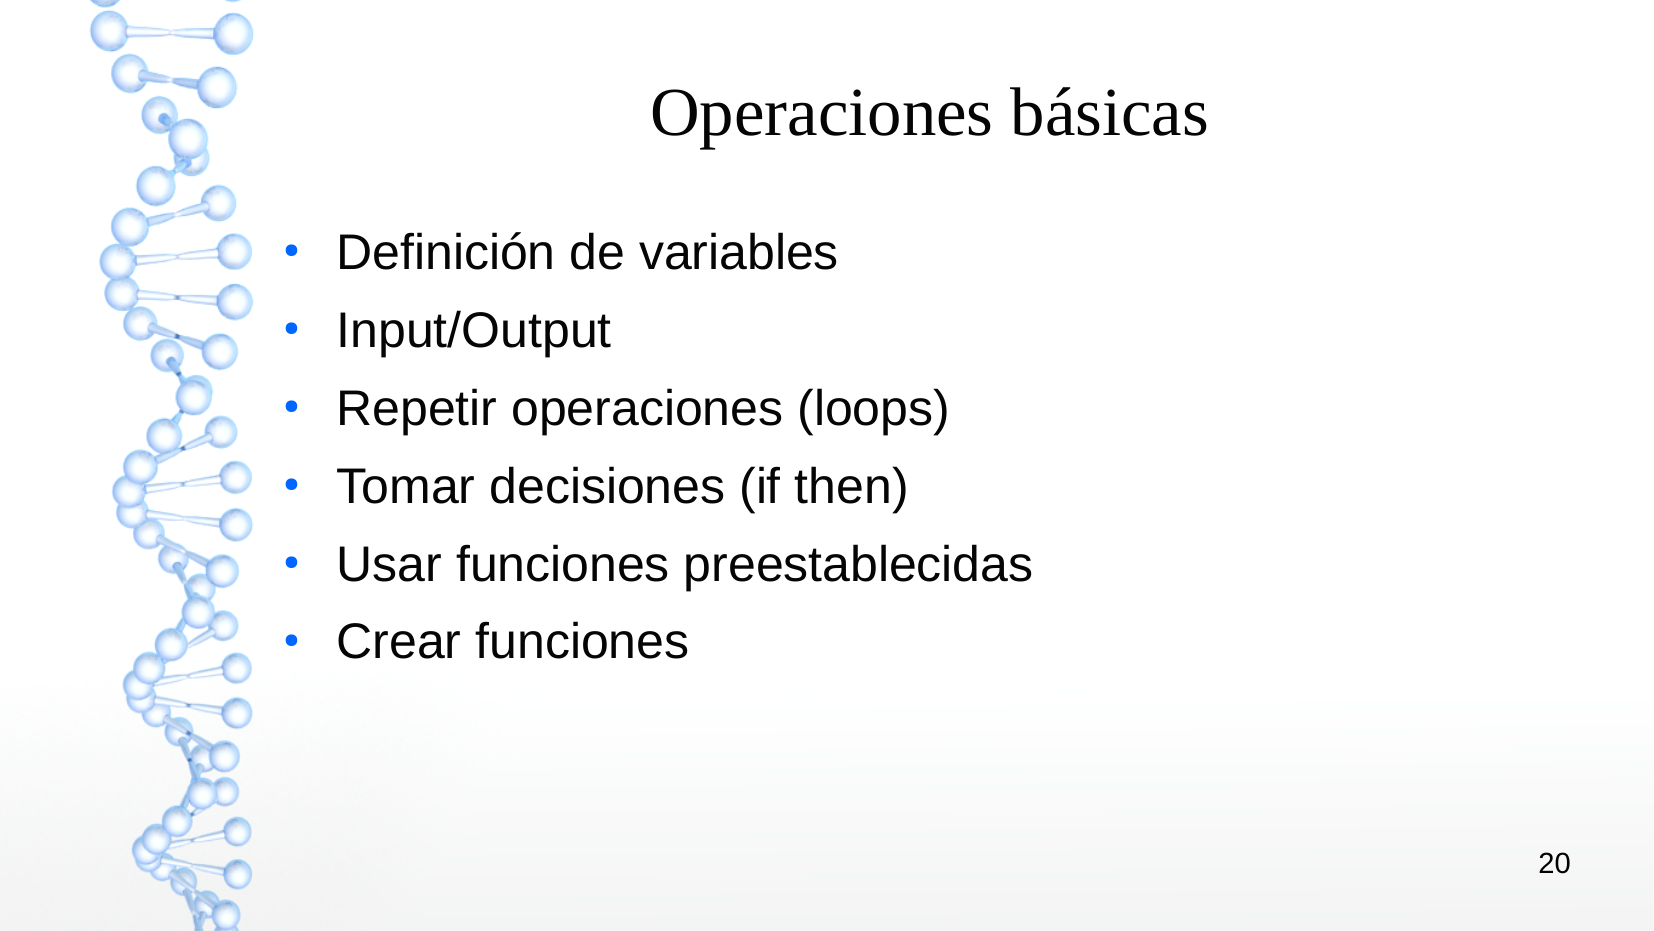

# Operaciones básicas
Definición de variables
Input/Output
Repetir operaciones (loops)
Tomar decisiones (if then)
Usar funciones preestablecidas
Crear funciones
20